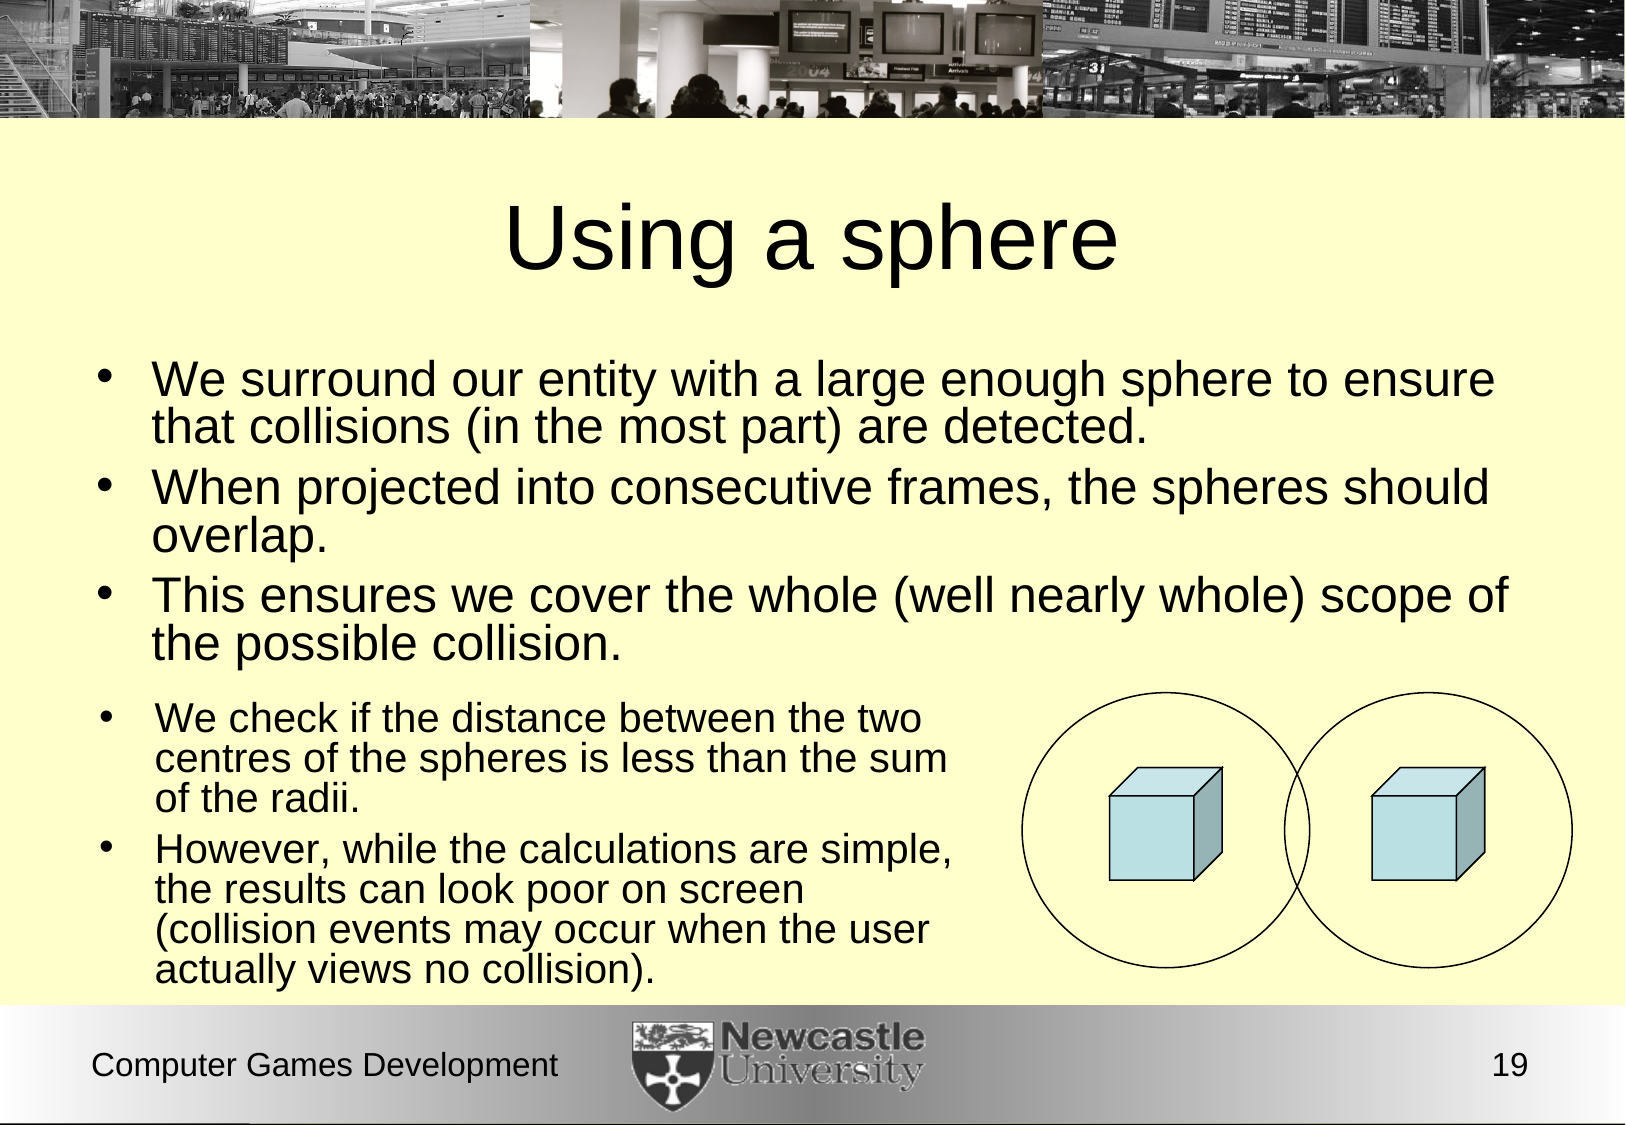

Using a sphere
We surround our entity with a large enough sphere to ensure that collisions (in the most part) are detected.
When projected into consecutive frames, the spheres should overlap.
This ensures we cover the whole (well nearly whole) scope of the possible collision.
We check if the distance between the two centres of the spheres is less than the sum of the radii.
However, while the calculations are simple, the results can look poor on screen (collision events may occur when the user actually views no collision).
Computer Games Development